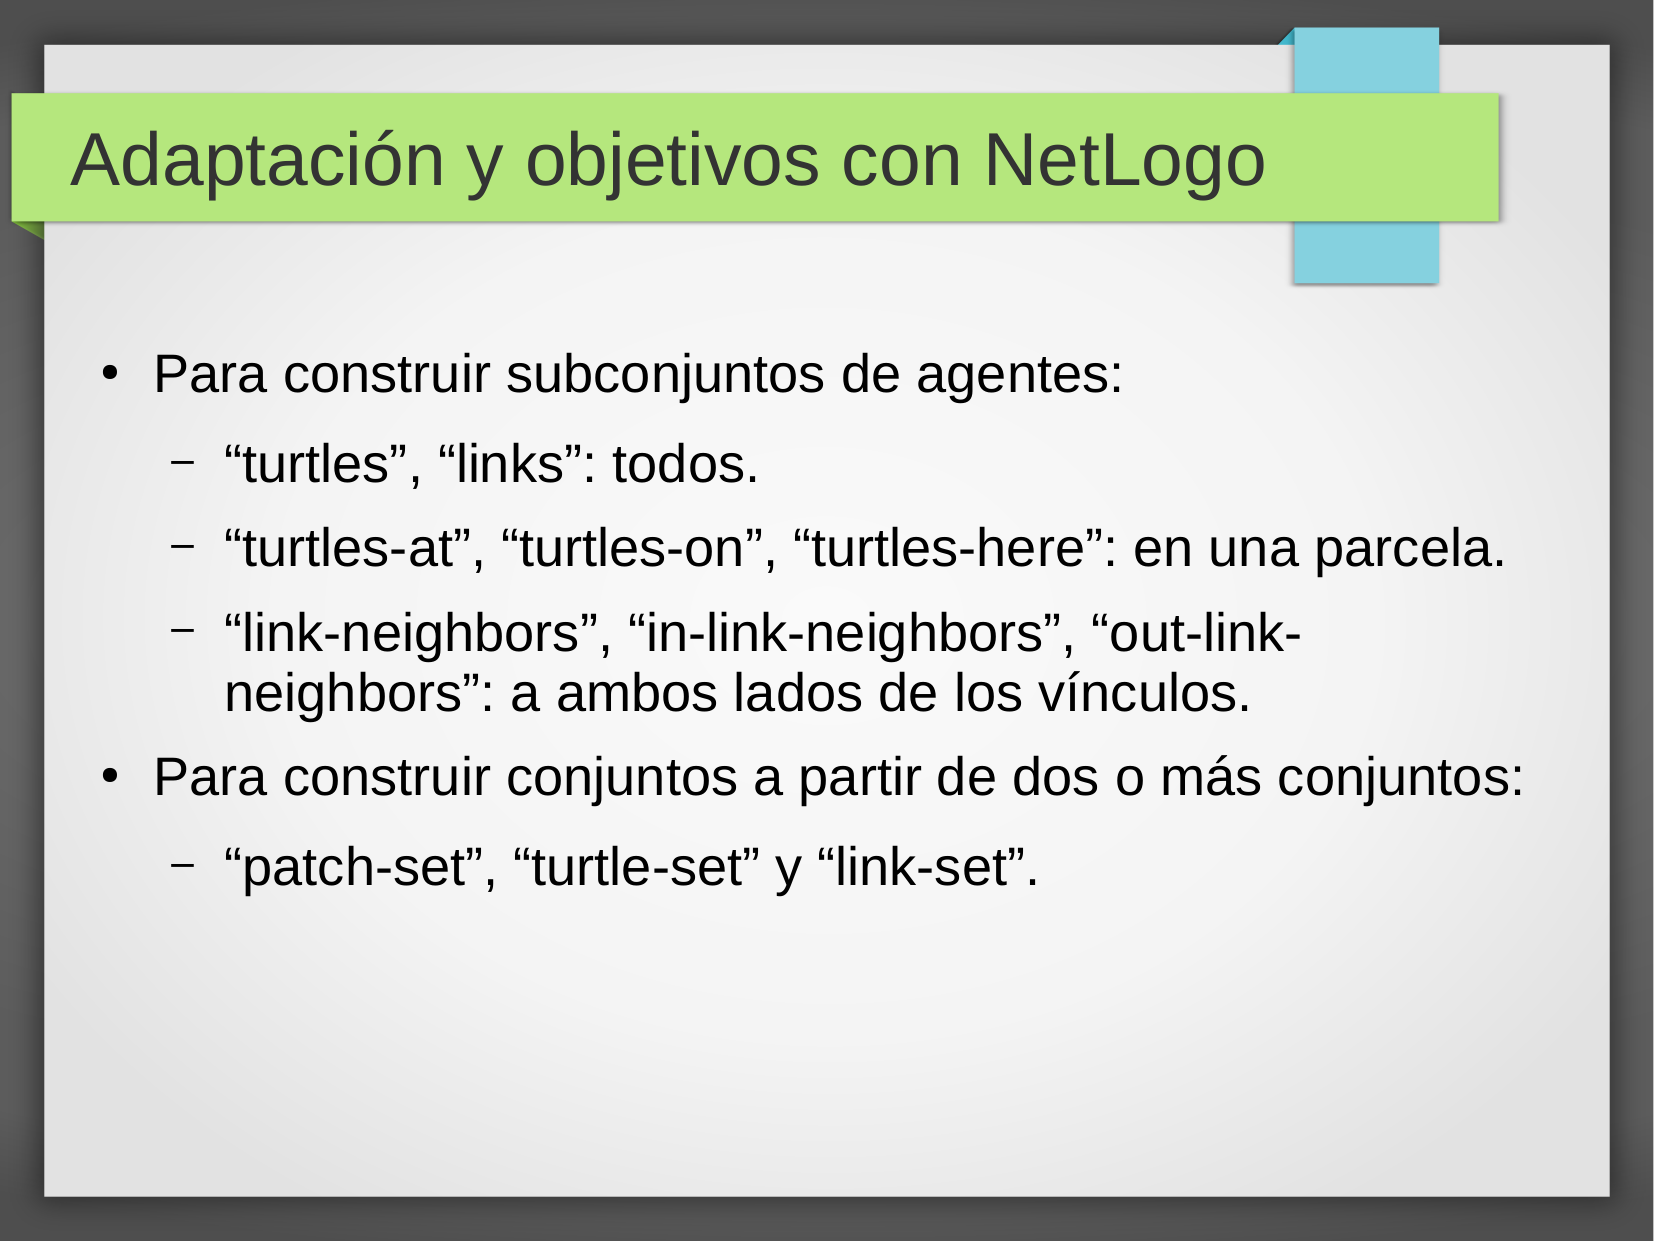

# Adaptación y objetivos con NetLogo
Para construir subconjuntos de agentes:
“turtles”, “links”: todos.
“turtles-at”, “turtles-on”, “turtles-here”: en una parcela.
“link-neighbors”, “in-link-neighbors”, “out-link-neighbors”: a ambos lados de los vínculos.
Para construir conjuntos a partir de dos o más conjuntos:
“patch-set”, “turtle-set” y “link-set”.